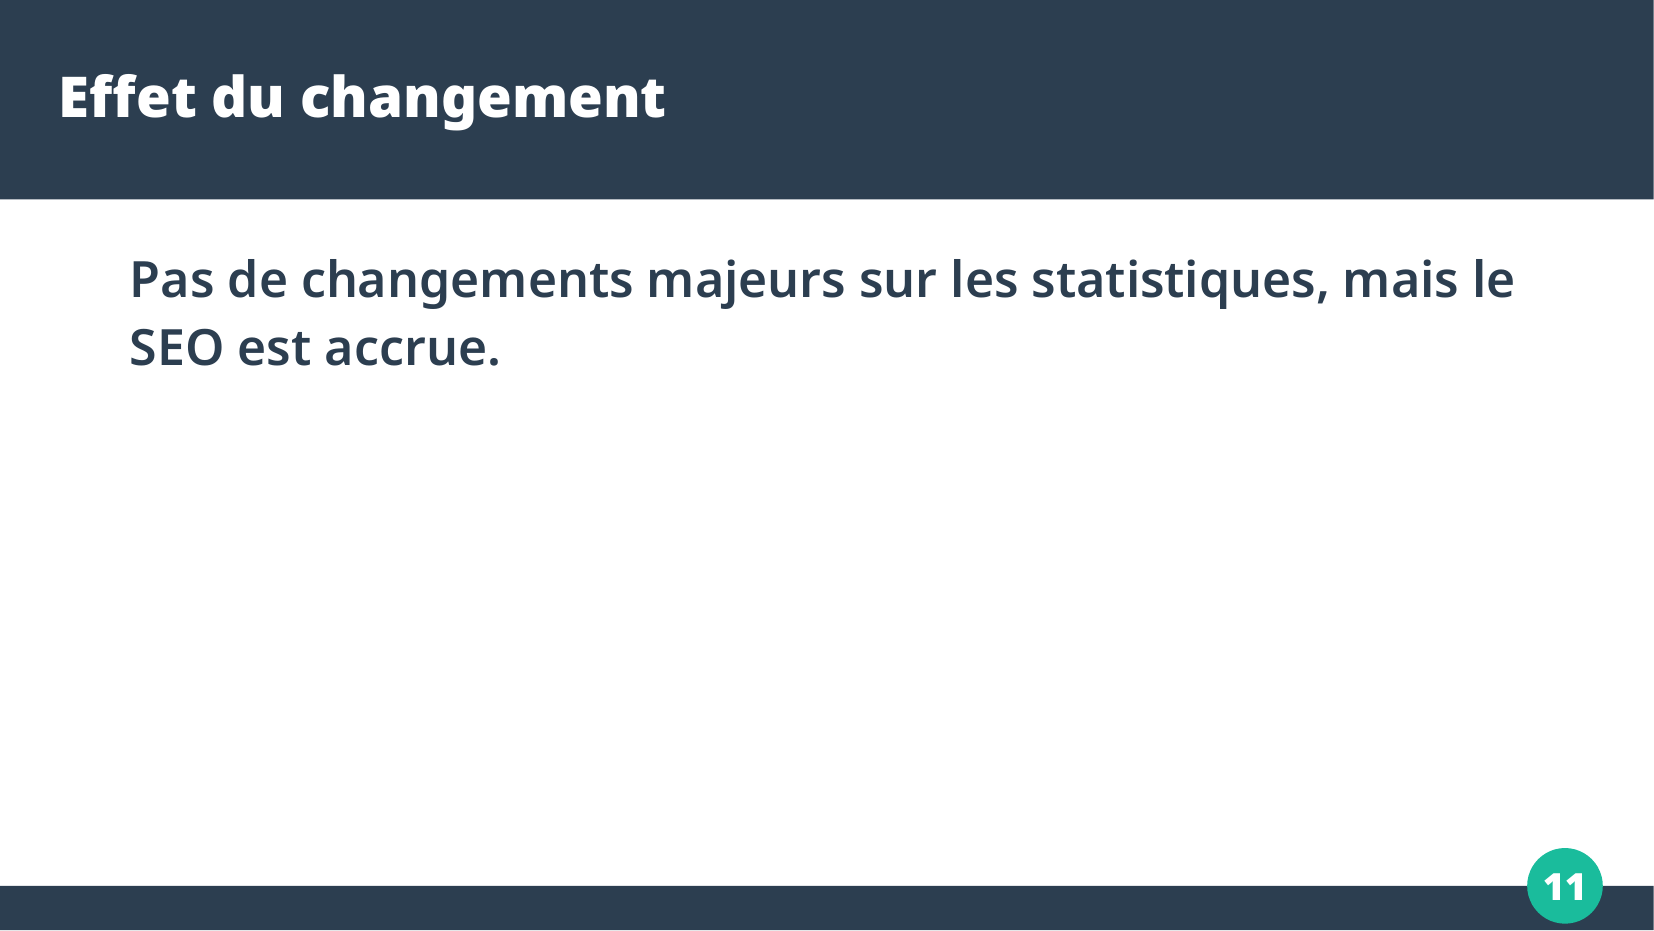

# Effet du changement
Pas de changements majeurs sur les statistiques, mais le SEO est accrue.